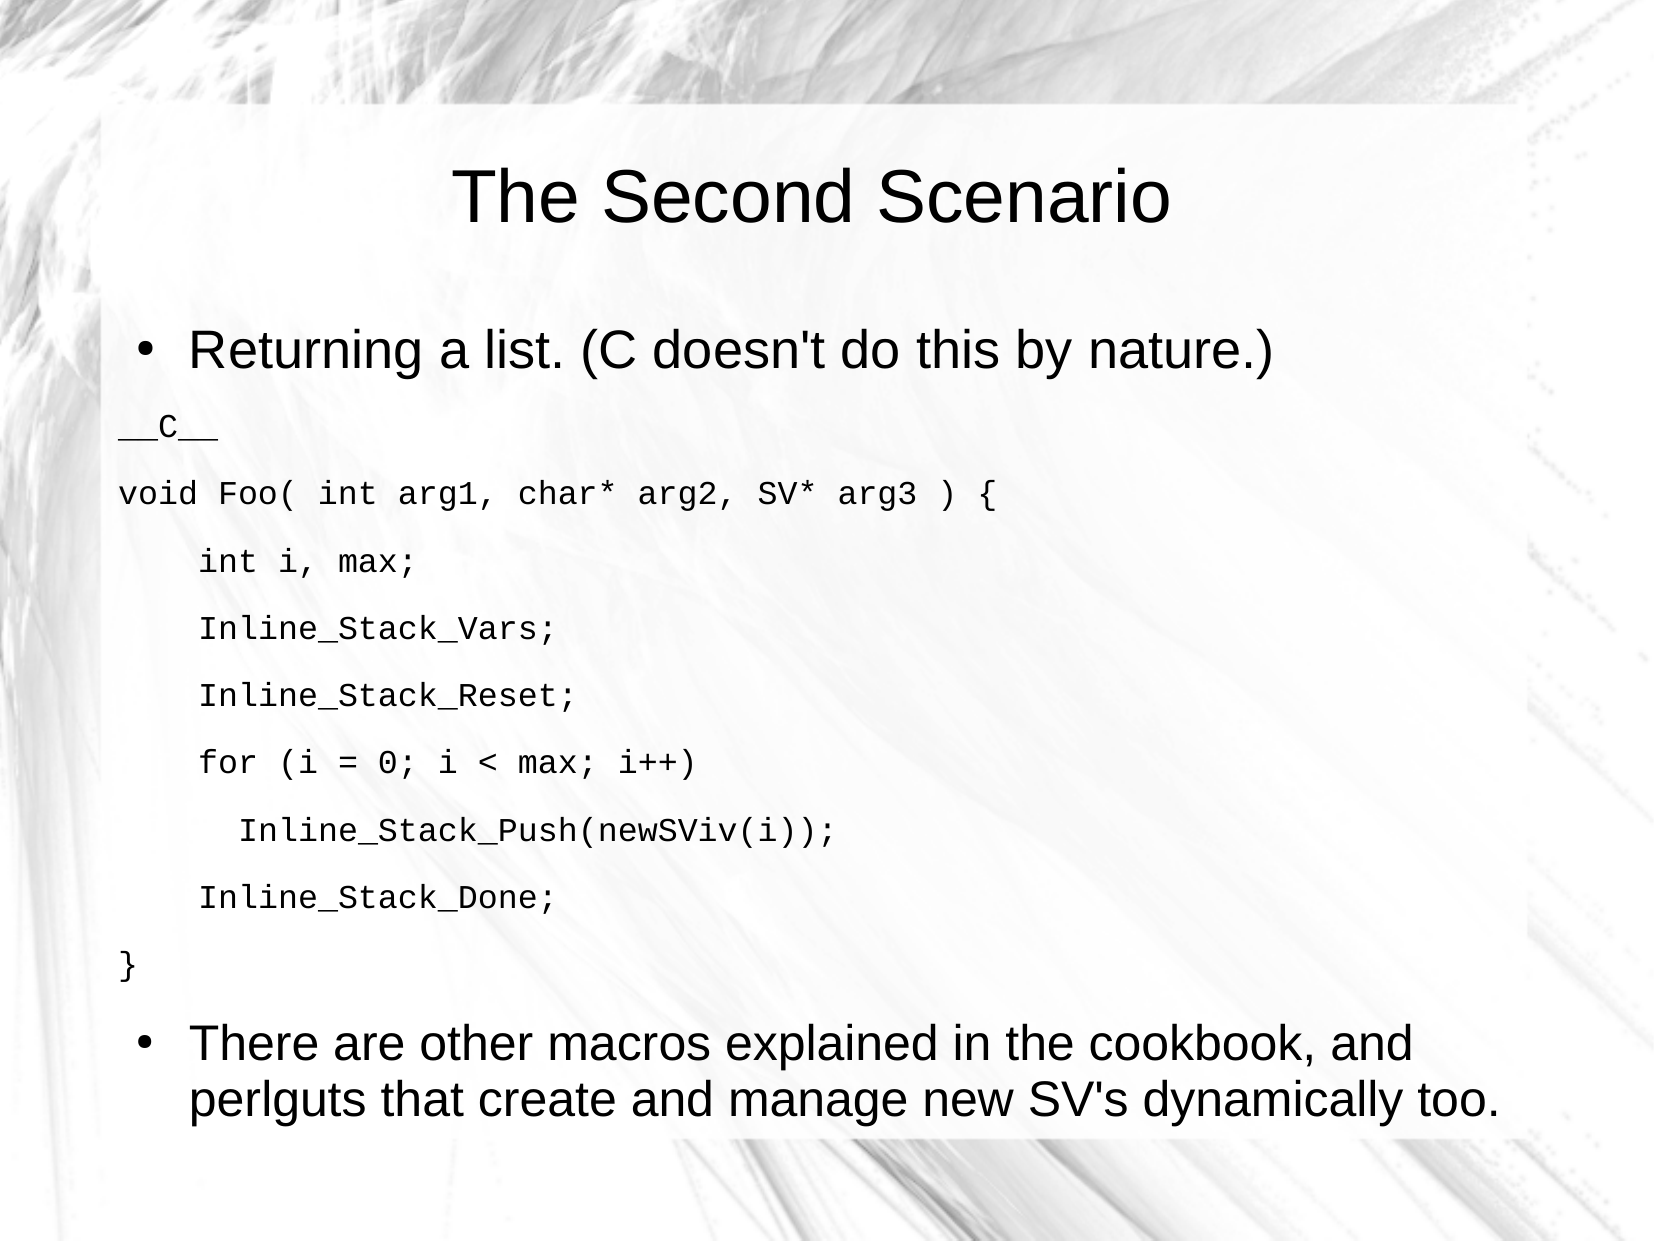

# The Second Scenario
Returning a list. (C doesn't do this by nature.)
__C__
void Foo( int arg1, char* arg2, SV* arg3 ) {
 int i, max;
 Inline_Stack_Vars;
 Inline_Stack_Reset;
 for (i = 0; i < max; i++)
 Inline_Stack_Push(newSViv(i));
 Inline_Stack_Done;
}
There are other macros explained in the cookbook, and perlguts that create and manage new SV's dynamically too.